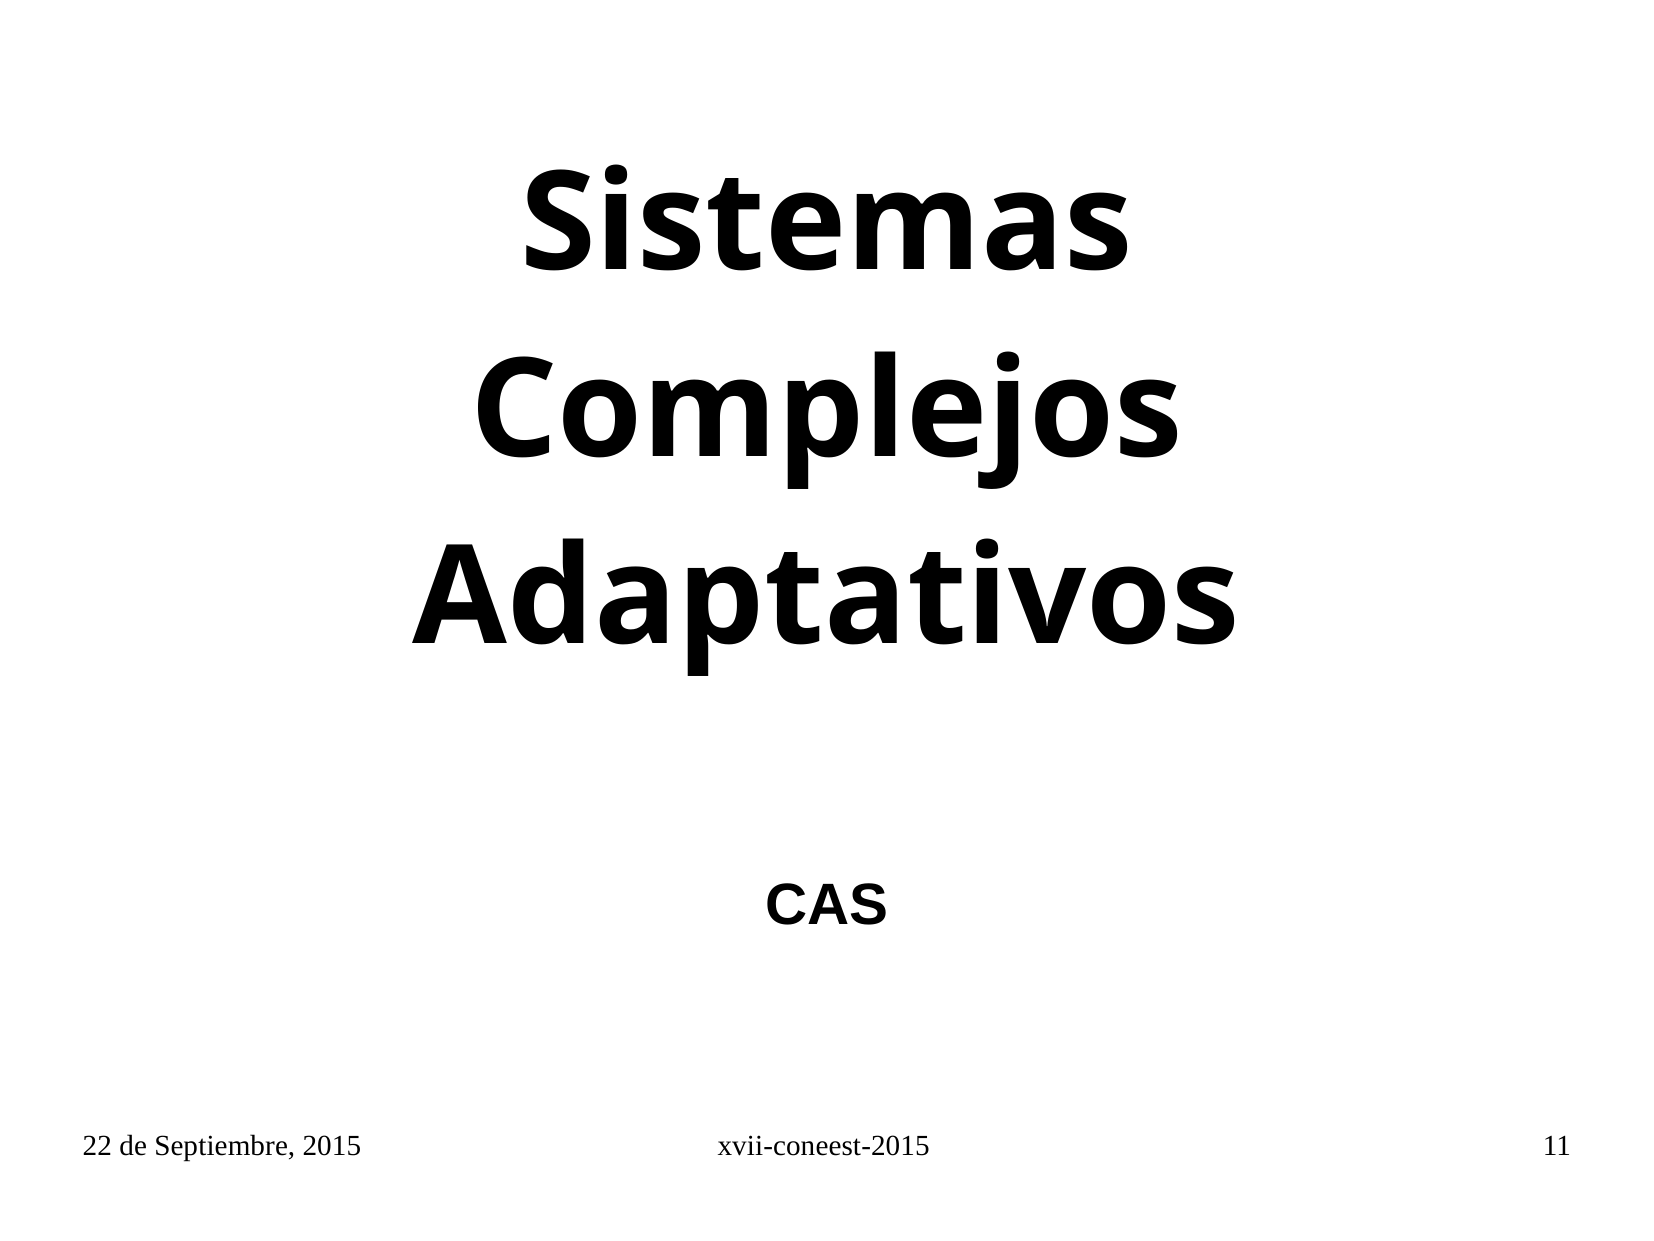

# Sistemas
Complejos
Adaptativos
CAS
22 de Septiembre, 2015
xvii-coneest-2015
11